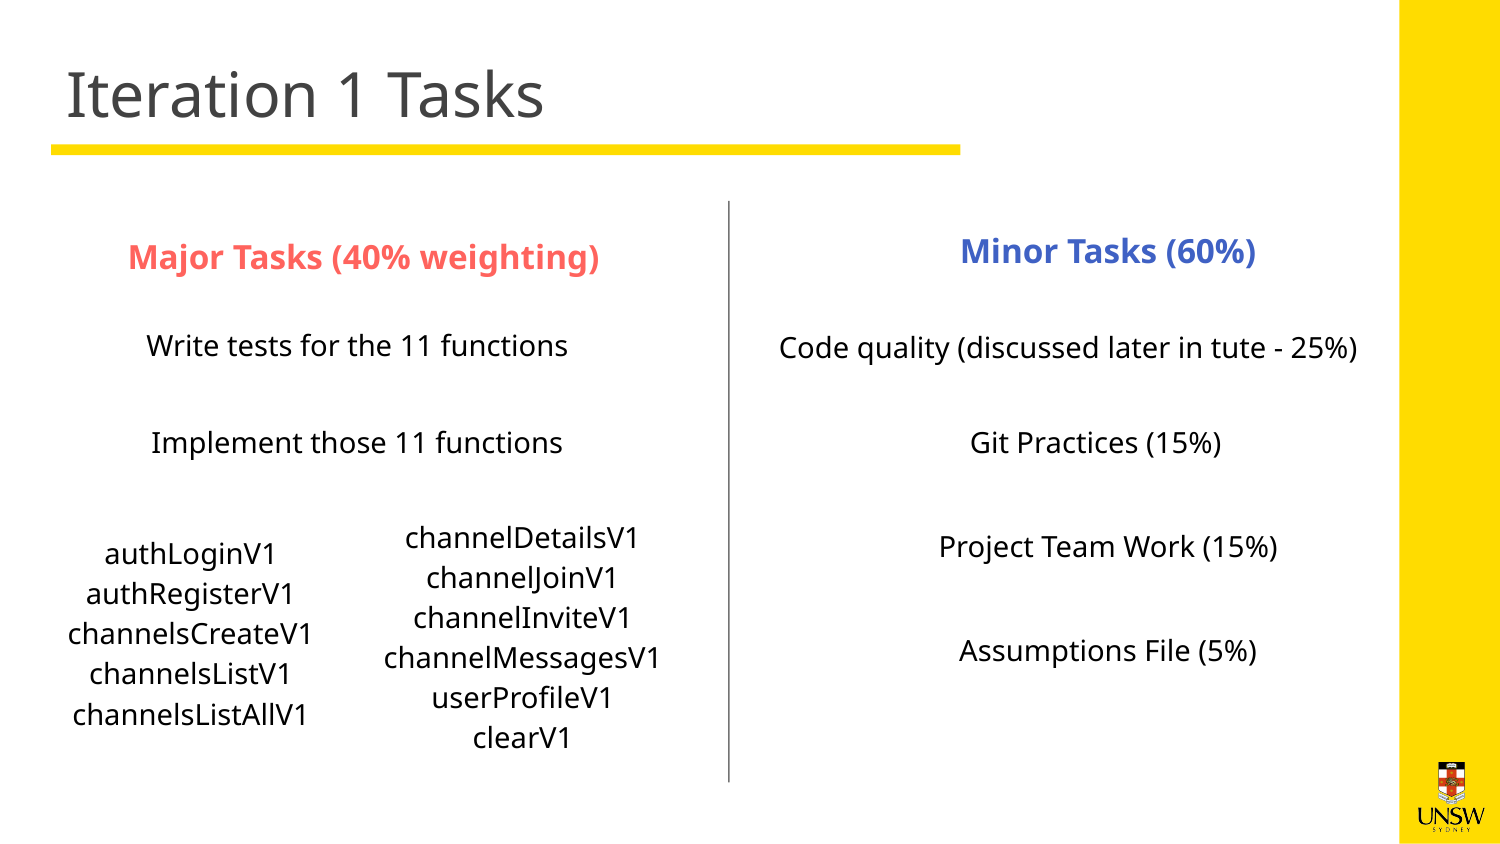

Iteration 1 Tasks
Minor Tasks (60%)
Major Tasks (40% weighting)
Write tests for the 11 functions
Code quality (discussed later in tute - 25%)
Implement those 11 functions
Git Practices (15%)
channelDetailsV1
channelJoinV1
channelInviteV1
channelMessagesV1
userProfileV1
clearV1
Project Team Work (15%)
authLoginV1
authRegisterV1
channelsCreateV1
channelsListV1
channelsListAllV1
Assumptions File (5%)